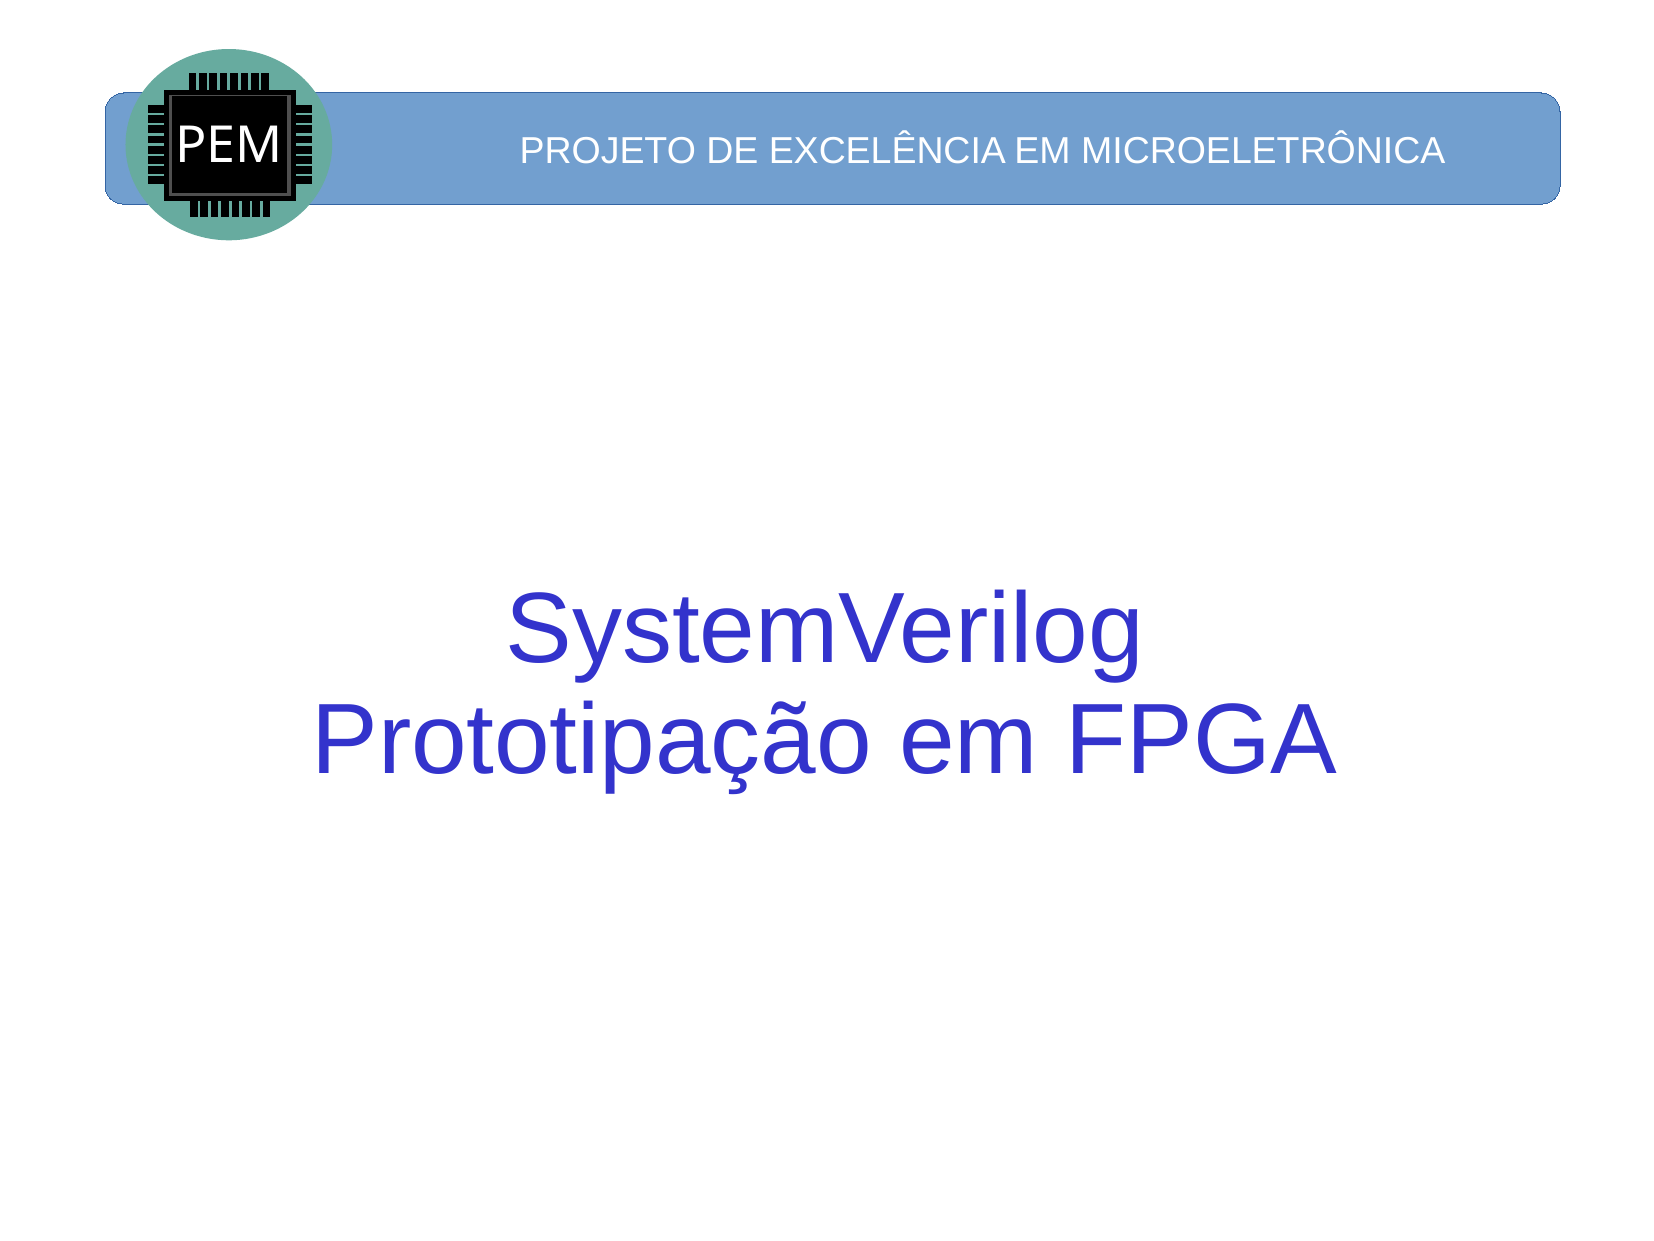

PROJETO DE EXCELÊNCIA EM MICROELETRÔNICA
SystemVerilog
Prototipação em FPGA